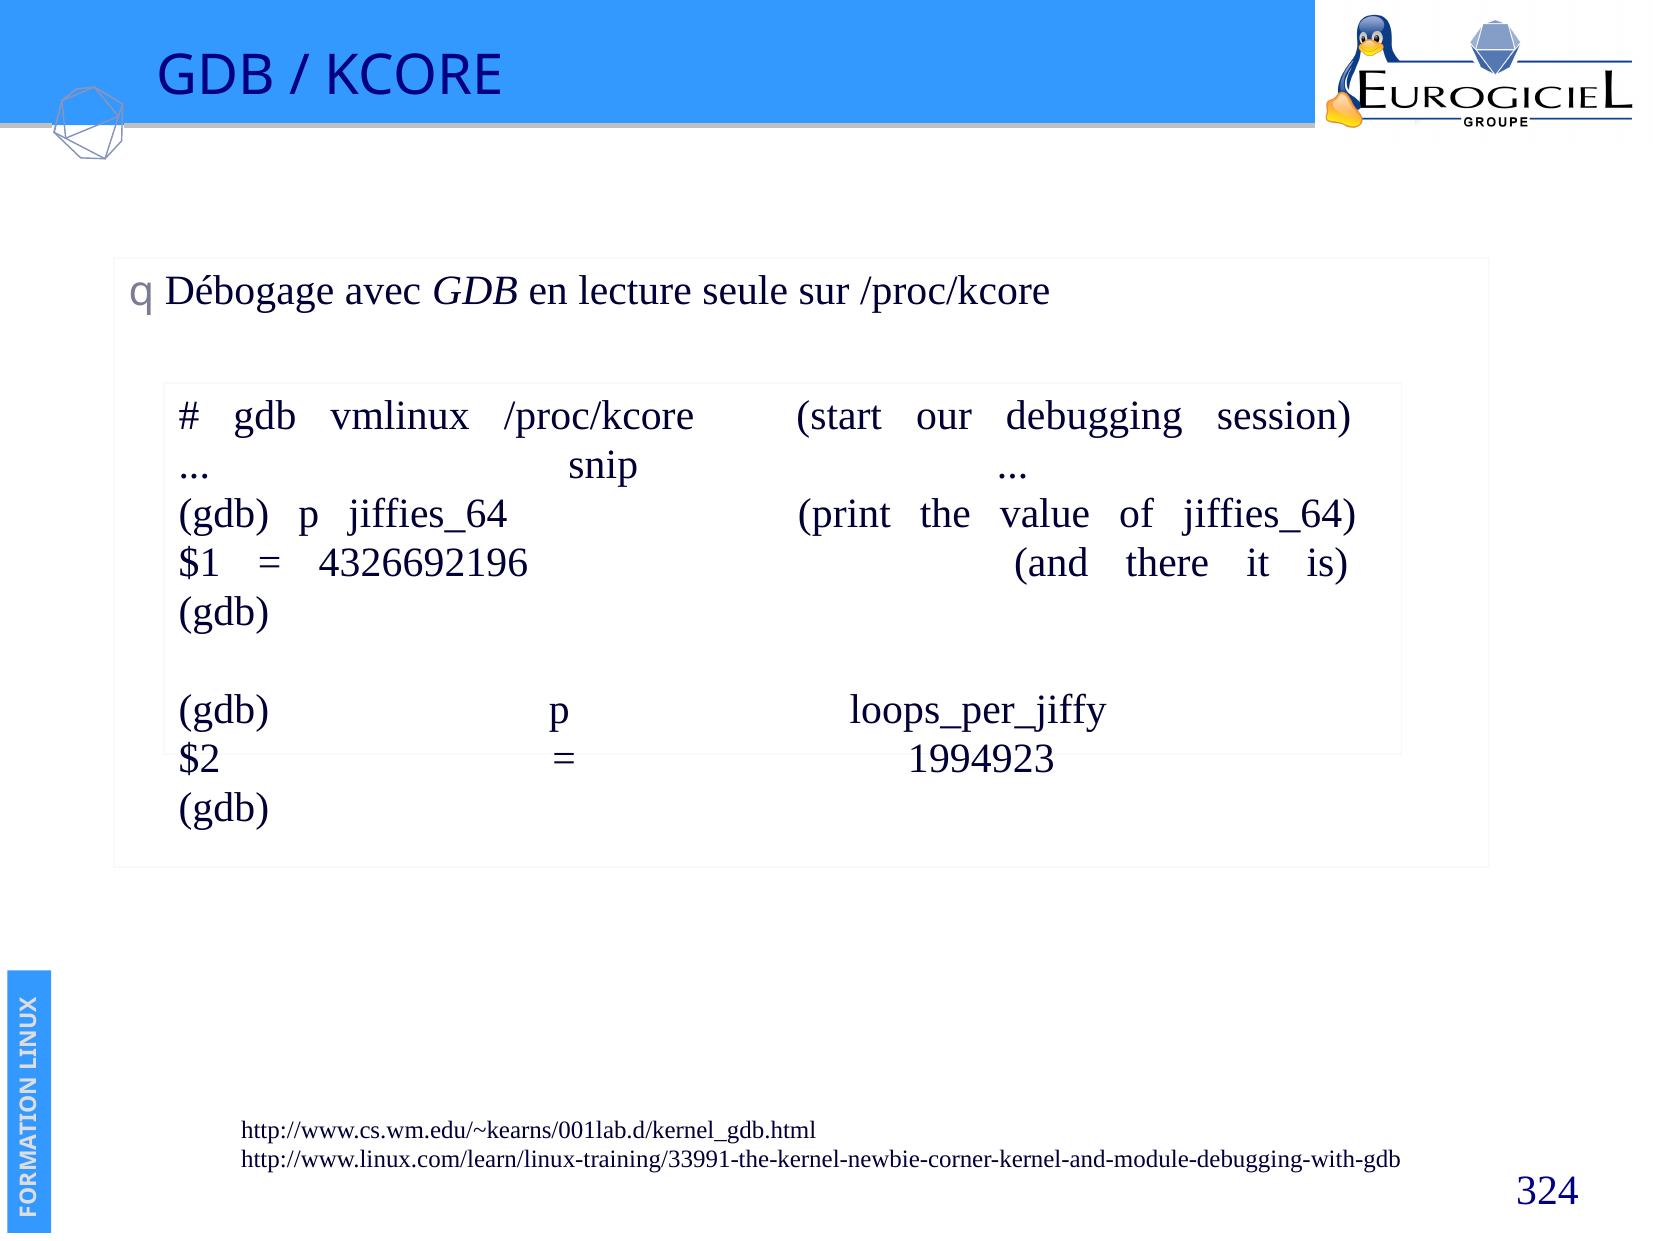

# GDB / KCORE
 Débogage avec GDB en lecture seule sur /proc/kcore
# gdb vmlinux /proc/kcore (start our debugging session) ... snip ... (gdb) p jiffies_64 (print the value of jiffies_64) $1 = 4326692196 (and there it is) (gdb)
(gdb) p loops_per_jiffy
$2 = 1994923
(gdb)
http://www.cs.wm.edu/~kearns/001lab.d/kernel_gdb.html
http://www.linux.com/learn/linux-training/33991-the-kernel-newbie-corner-kernel-and-module-debugging-with-gdb